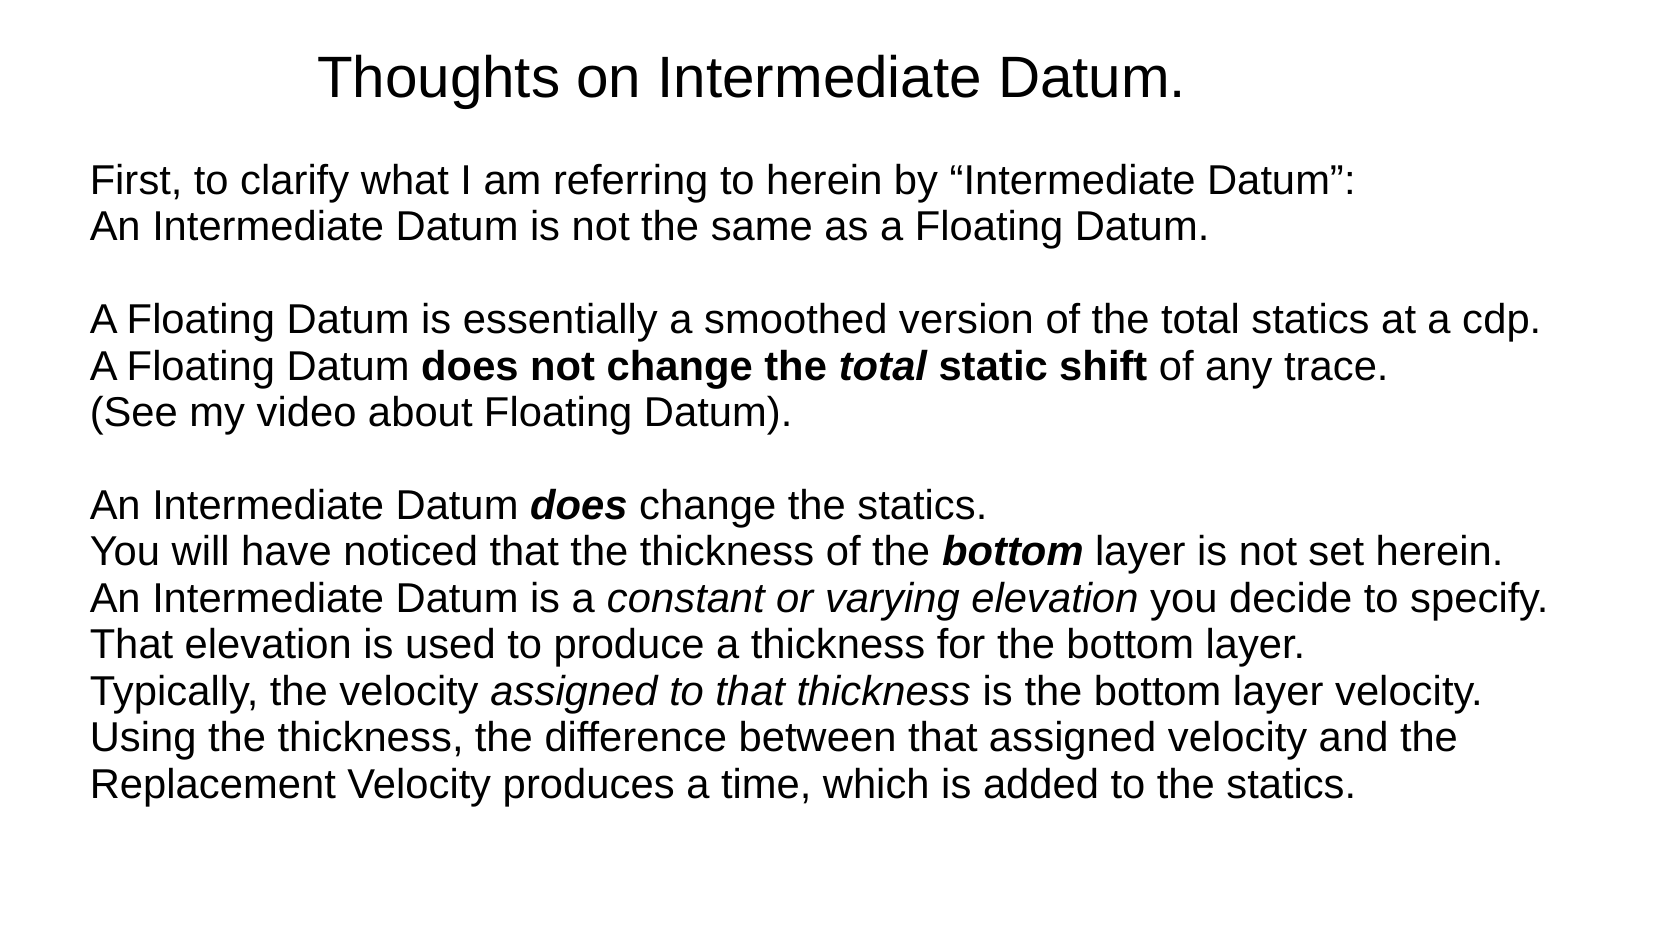

Thoughts on Intermediate Datum.
First, to clarify what I am referring to herein by “Intermediate Datum”:
An Intermediate Datum is not the same as a Floating Datum.
A Floating Datum is essentially a smoothed version of the total statics at a cdp.
A Floating Datum does not change the total static shift of any trace.
(See my video about Floating Datum).
An Intermediate Datum does change the statics.
You will have noticed that the thickness of the bottom layer is not set herein.
An Intermediate Datum is a constant or varying elevation you decide to specify. That elevation is used to produce a thickness for the bottom layer.
Typically, the velocity assigned to that thickness is the bottom layer velocity.
Using the thickness, the difference between that assigned velocity and the Replacement Velocity produces a time, which is added to the statics.